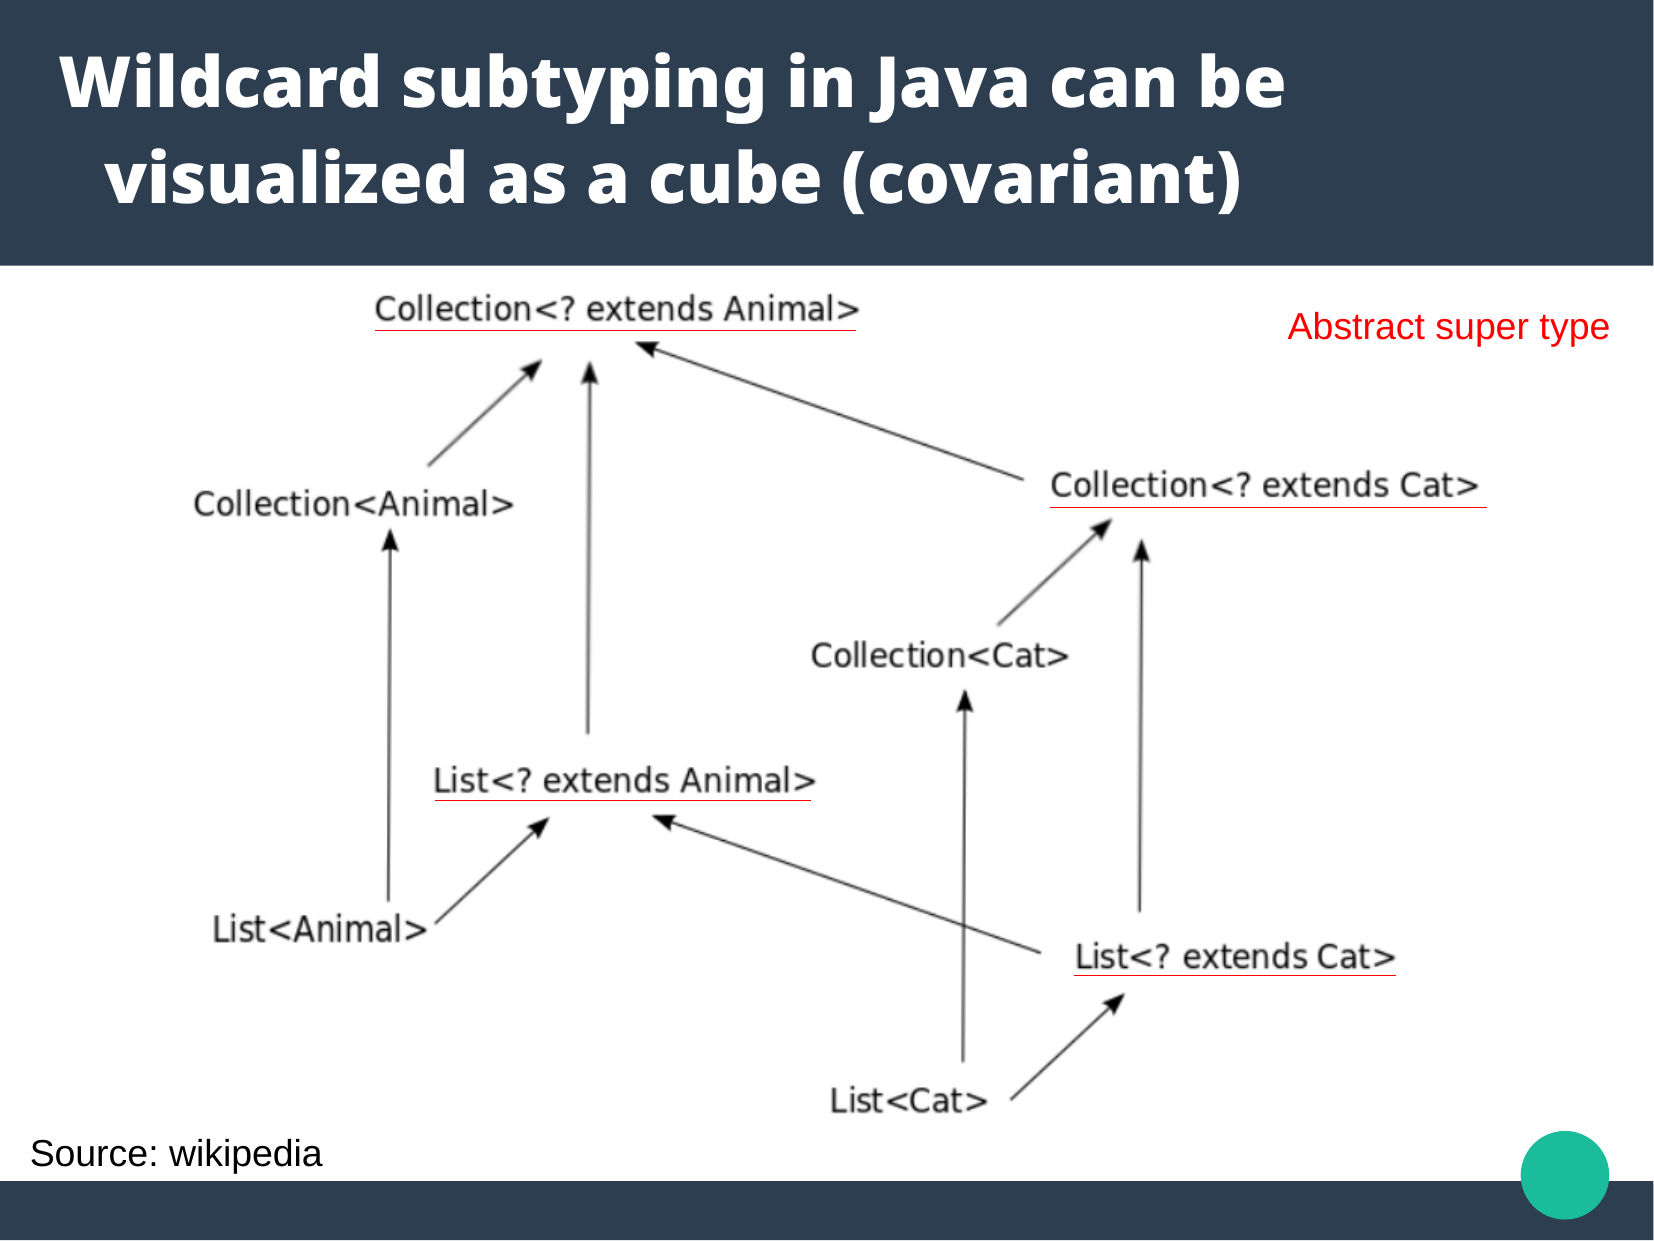

# Wildcard subtyping in Java can be visualized as a cube (covariant)
Abstract super type
Source: wikipedia